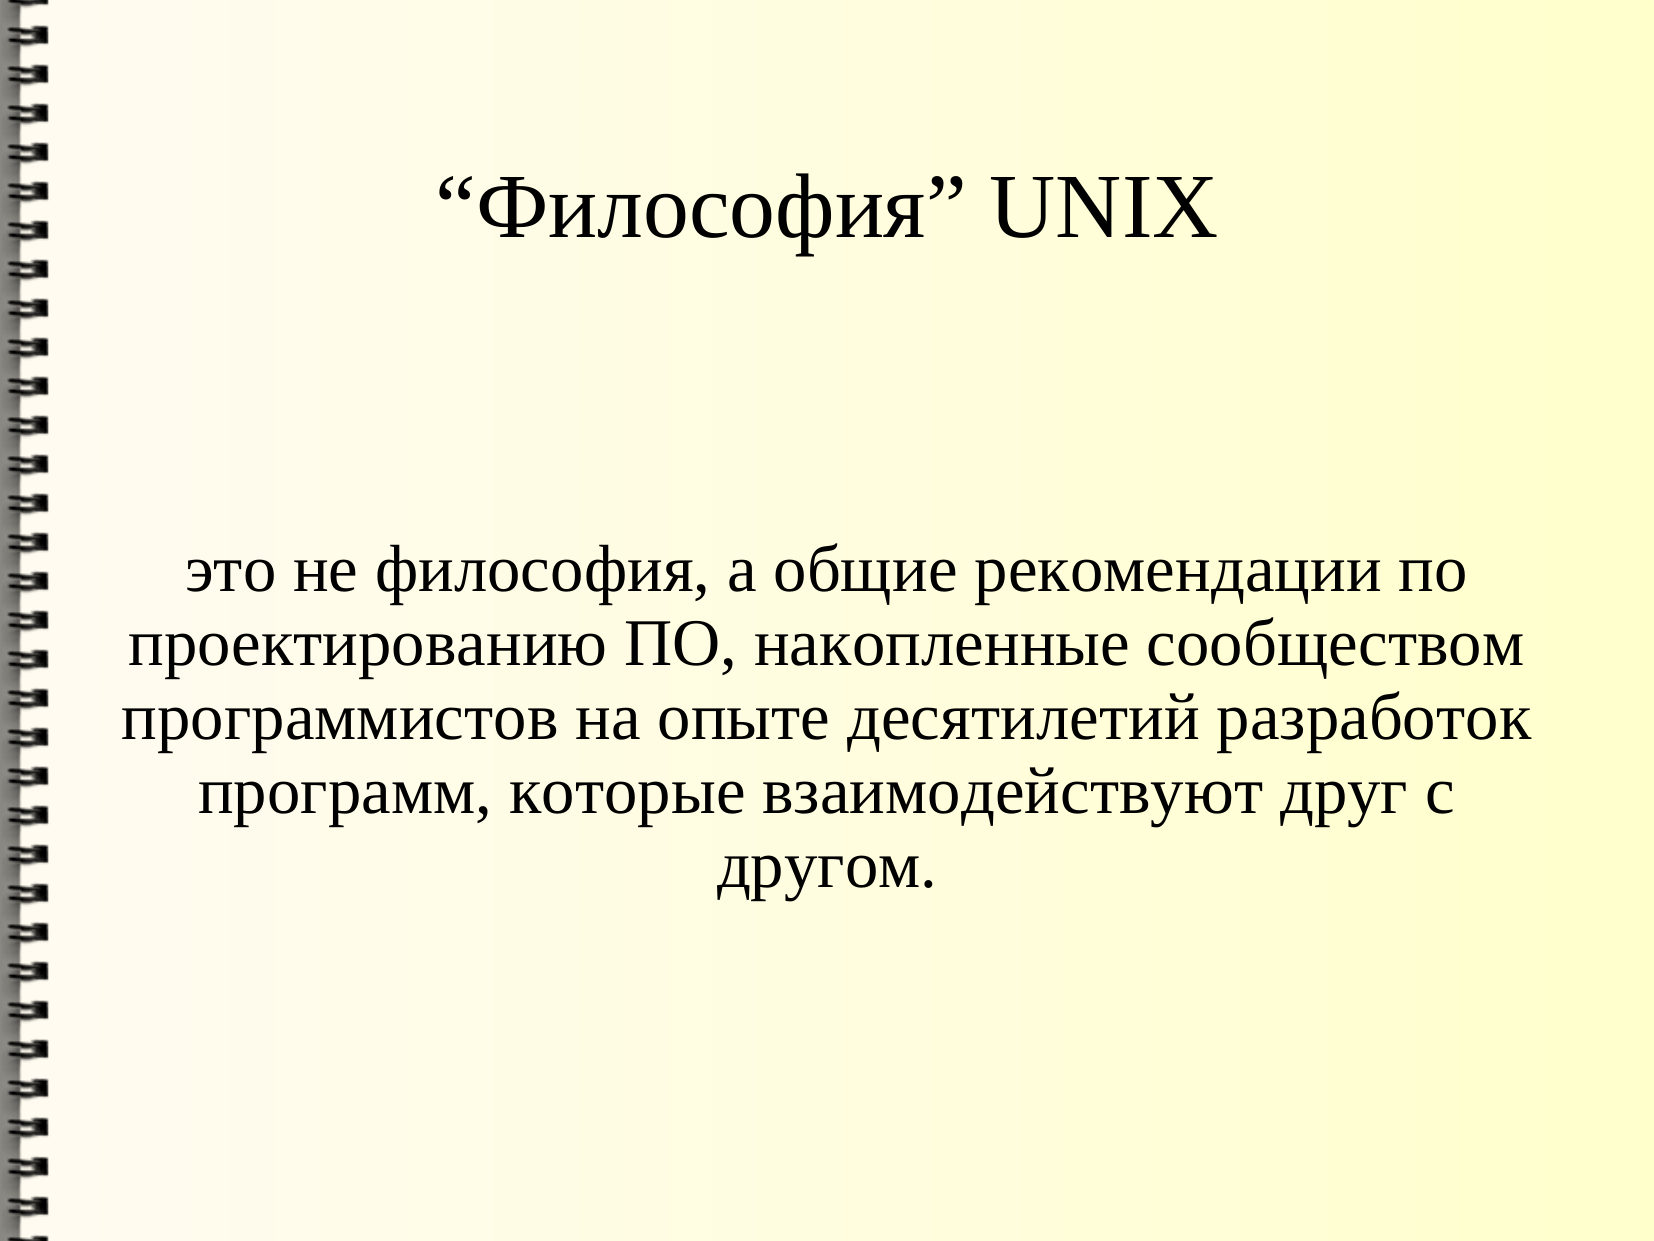

# “Философия” UNIX
это не философия, а общие рекомендации по проектированию ПО, накопленные сообществом программистов на опыте десятилетий разработок программ, которые взаимодействуют друг с другом.